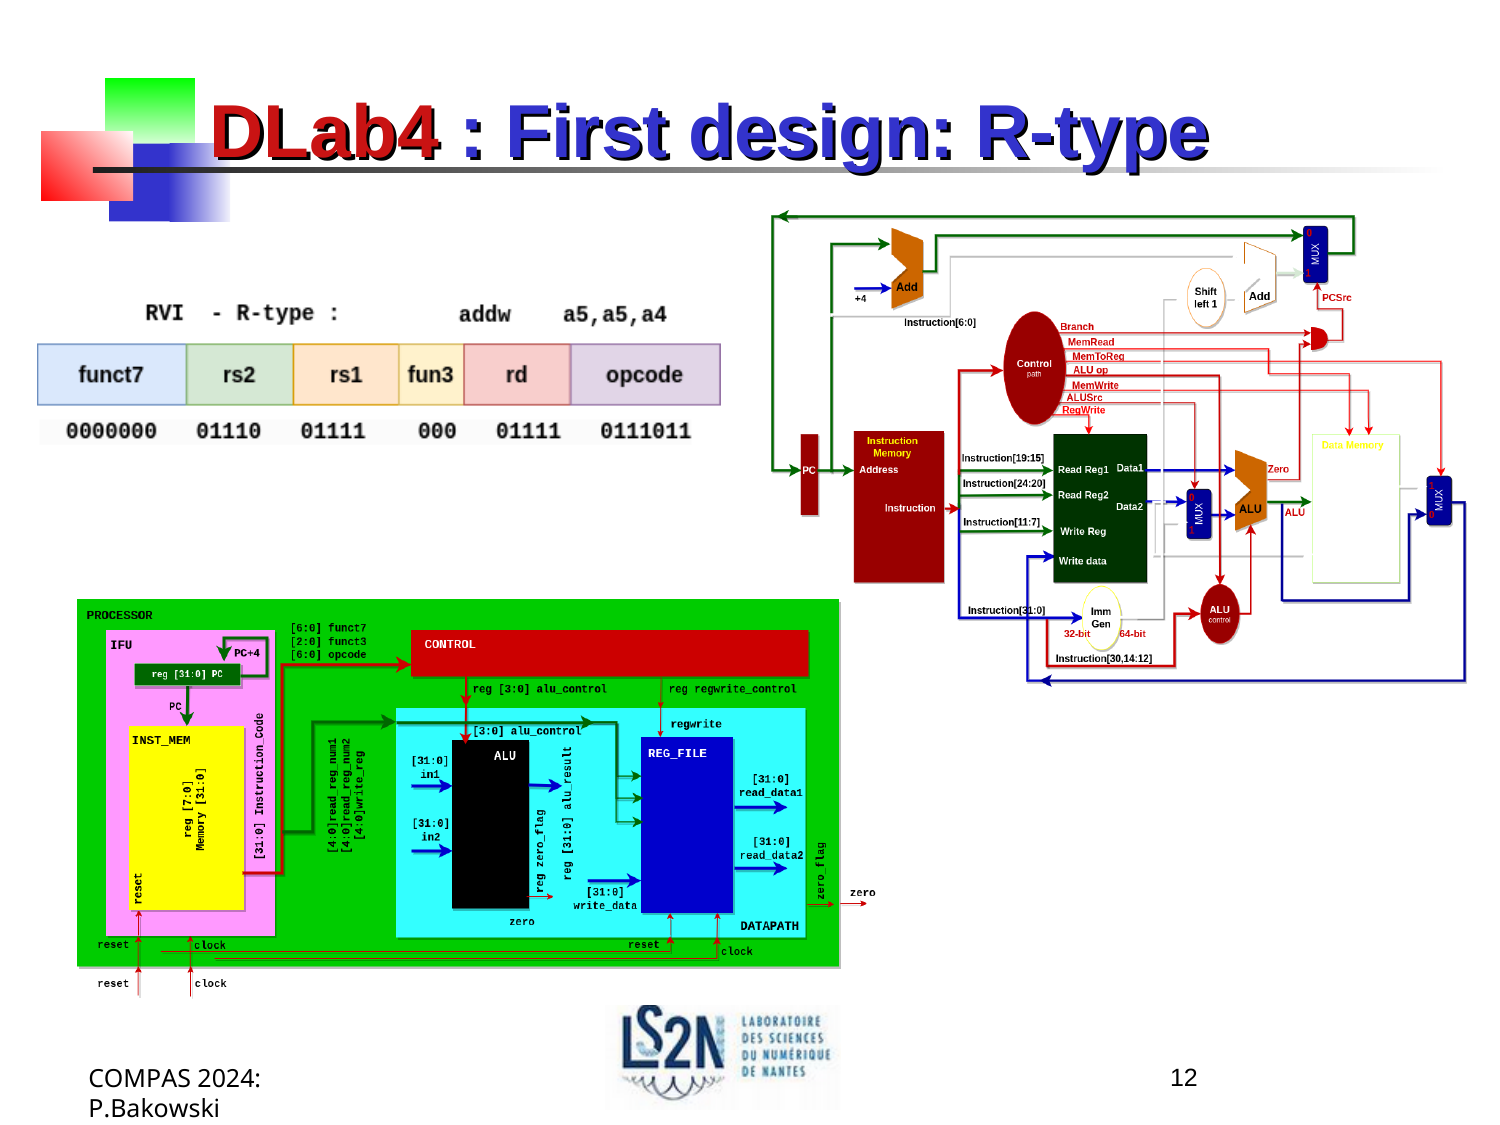

# DLab4 : First design: R-type
12